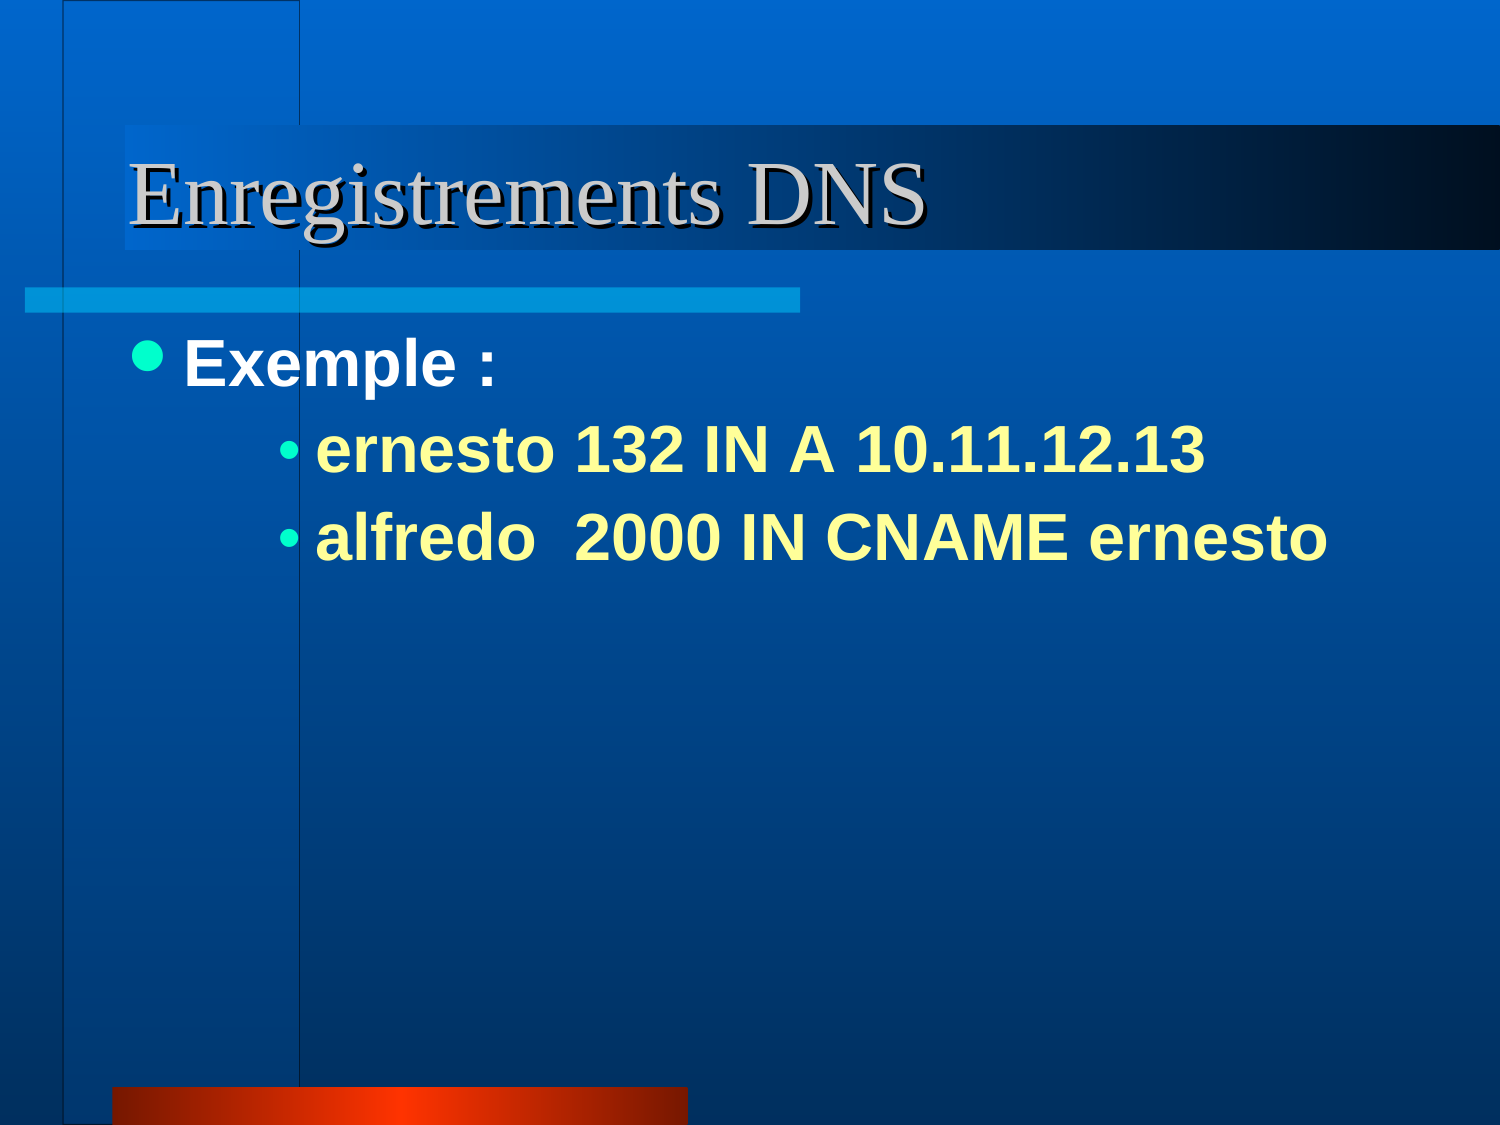

# Enregistrements DNS
Exemple :
ernesto 132 IN A 10.11.12.13
alfredo 2000 IN CNAME ernesto